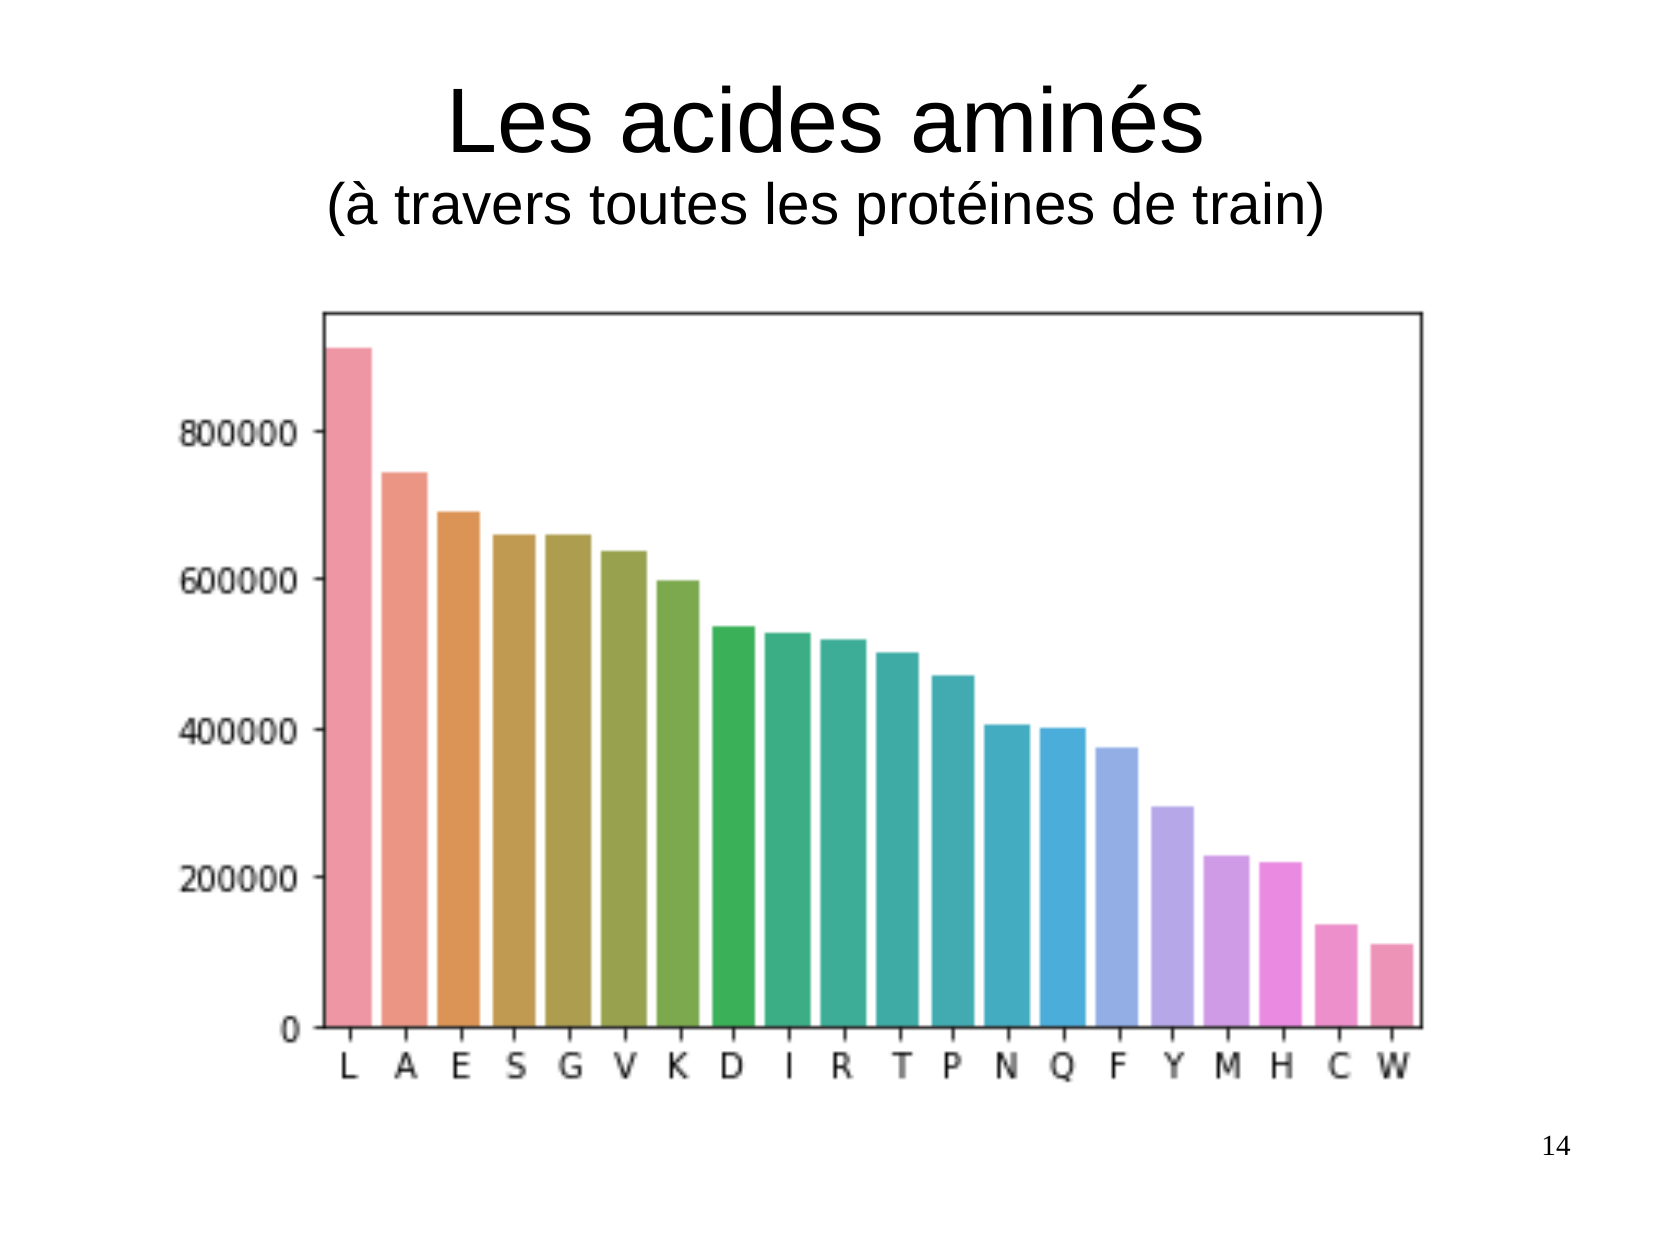

# Les acides aminés (à travers toutes les protéines de train)
14